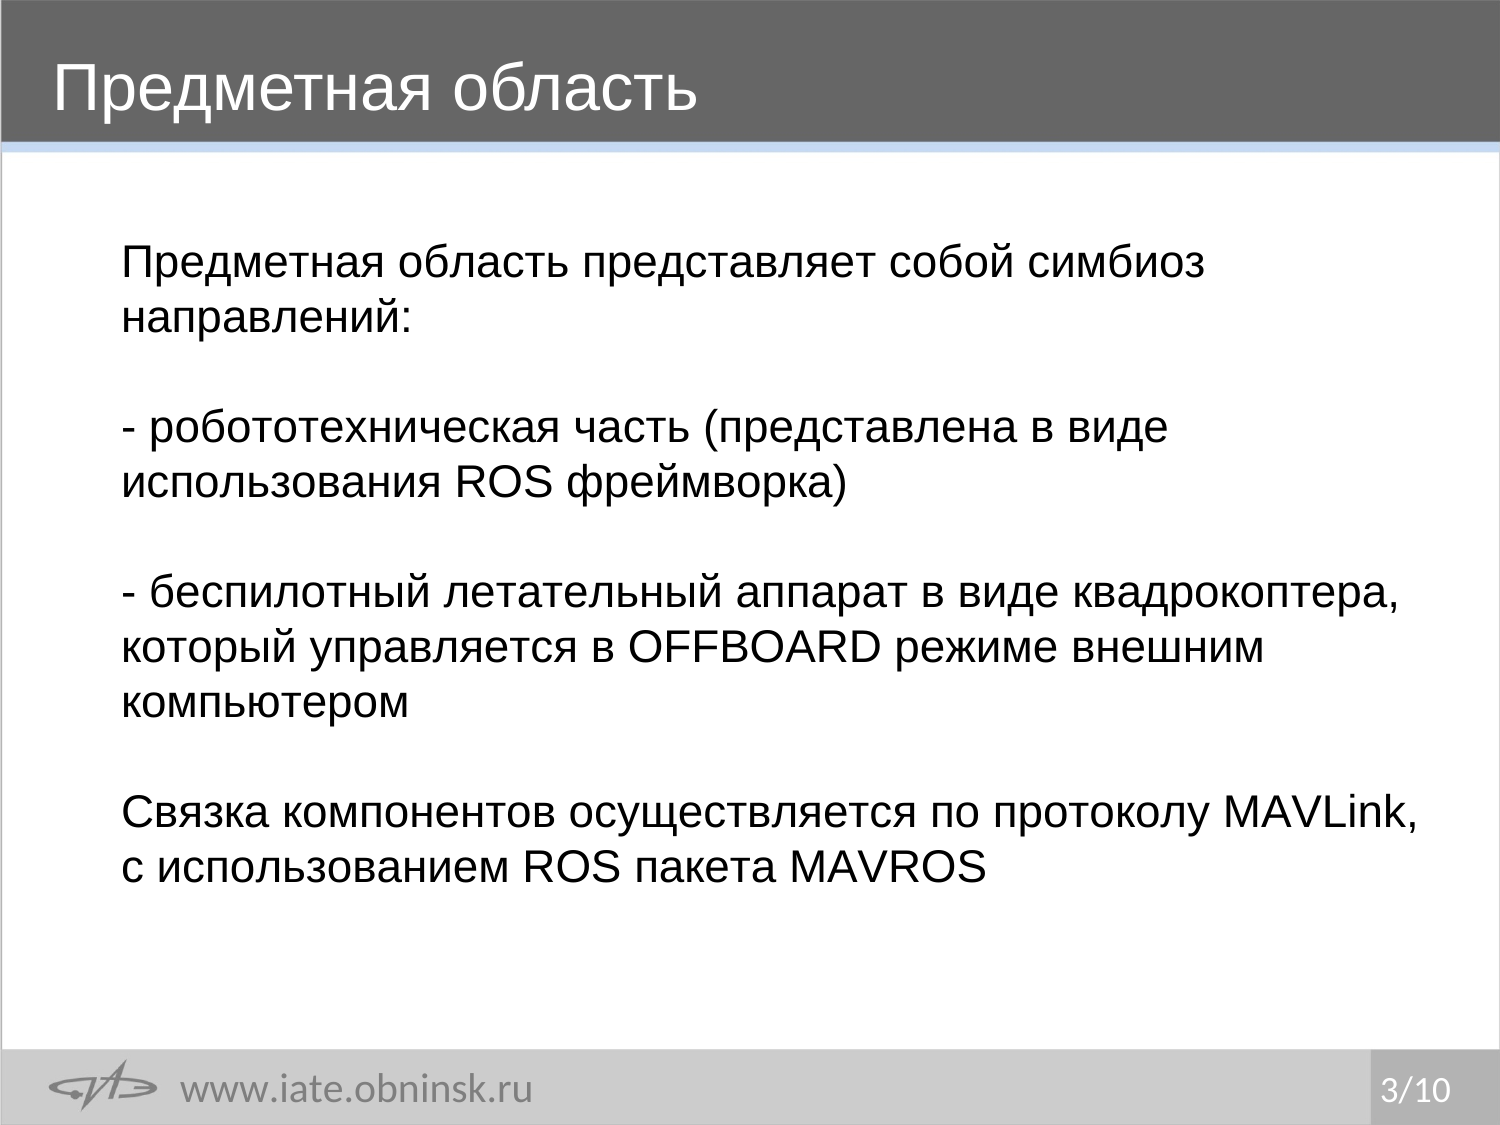

# Предметная область
Предметная область представляет собой симбиоз направлений:
- робототехническая часть (представлена в виде использования ROS фреймворка)
- беспилотный летательный аппарат в виде квадрокоптера, который управляется в OFFBOARD режиме внешним компьютером
Связка компонентов осуществляется по протоколу MAVLink, с использованием ROS пакета MAVROS
3/10